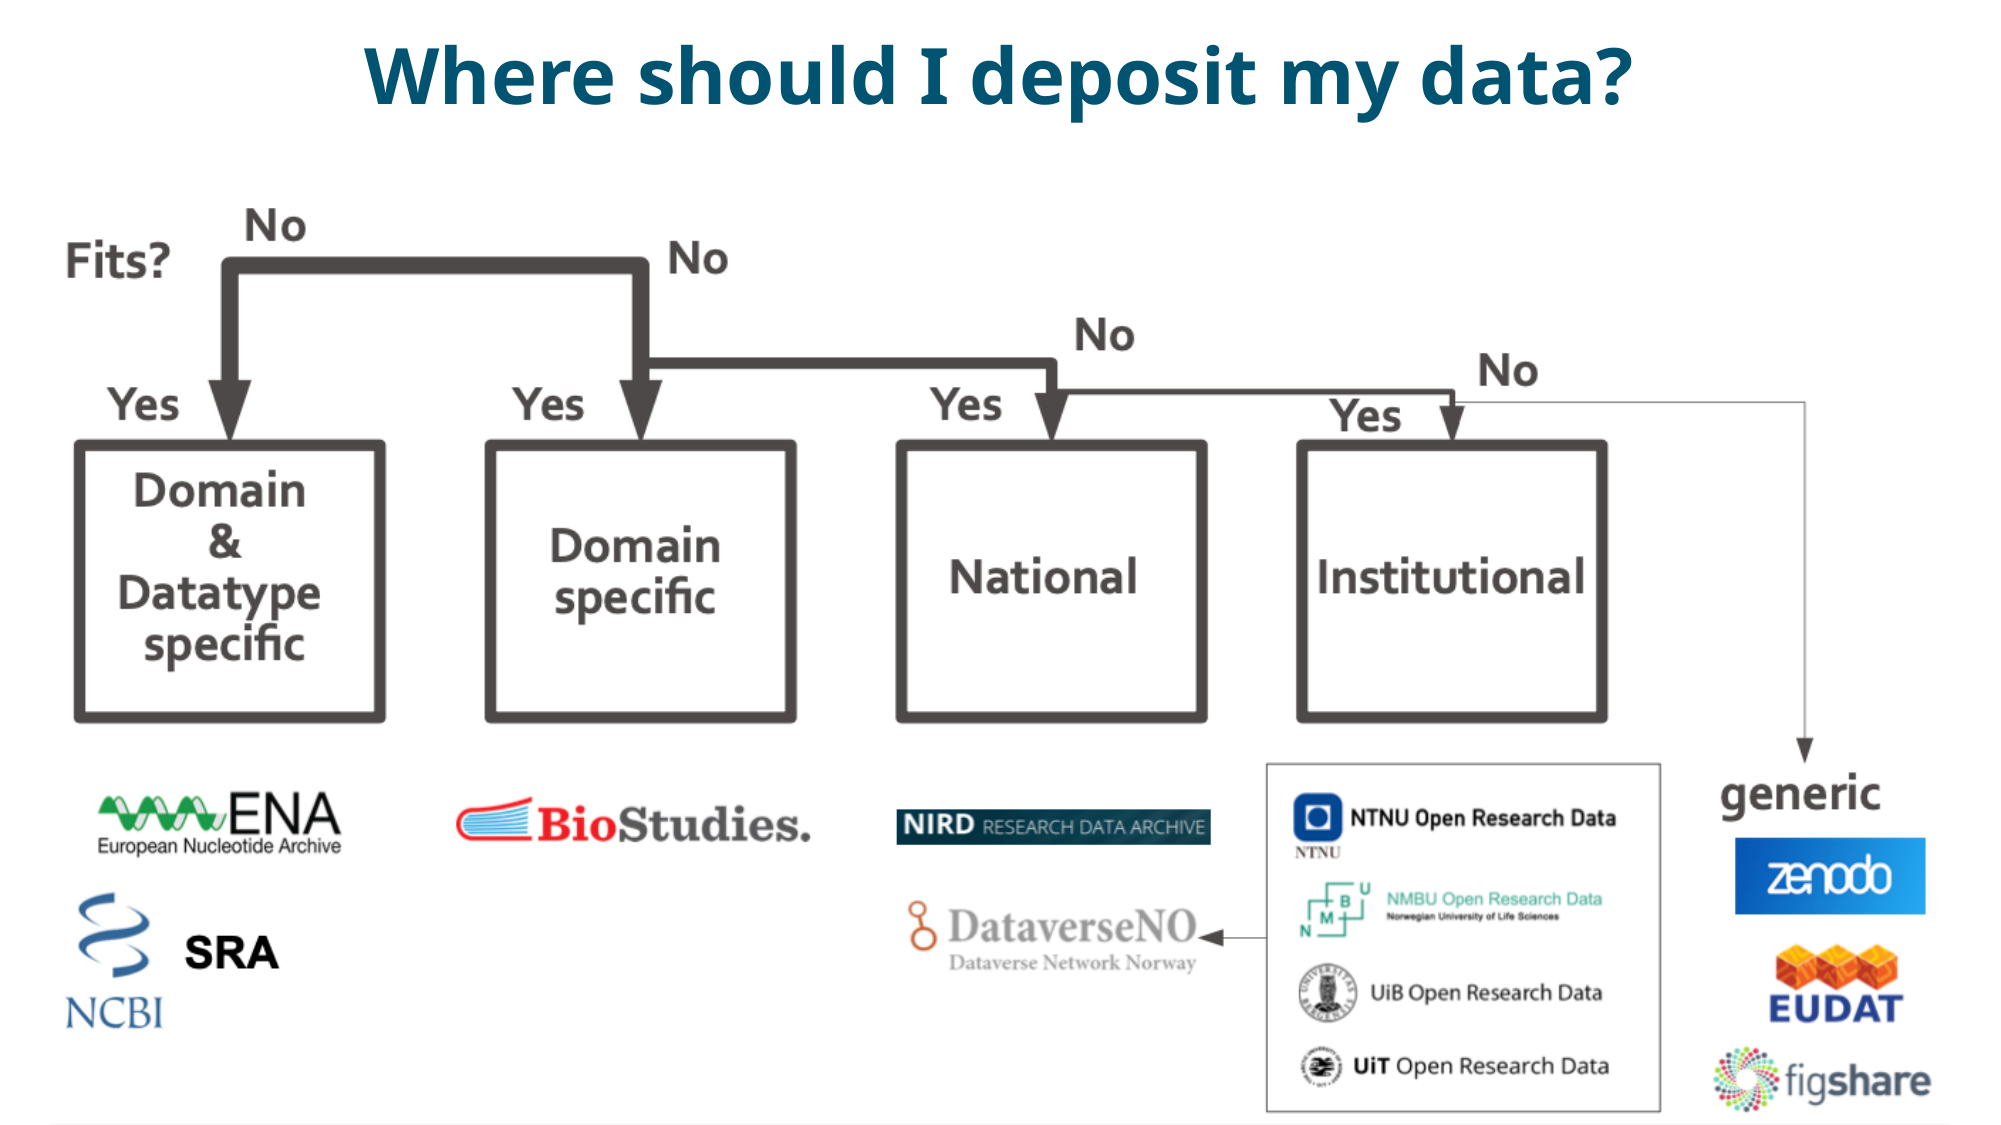

# Where should I deposit my data?